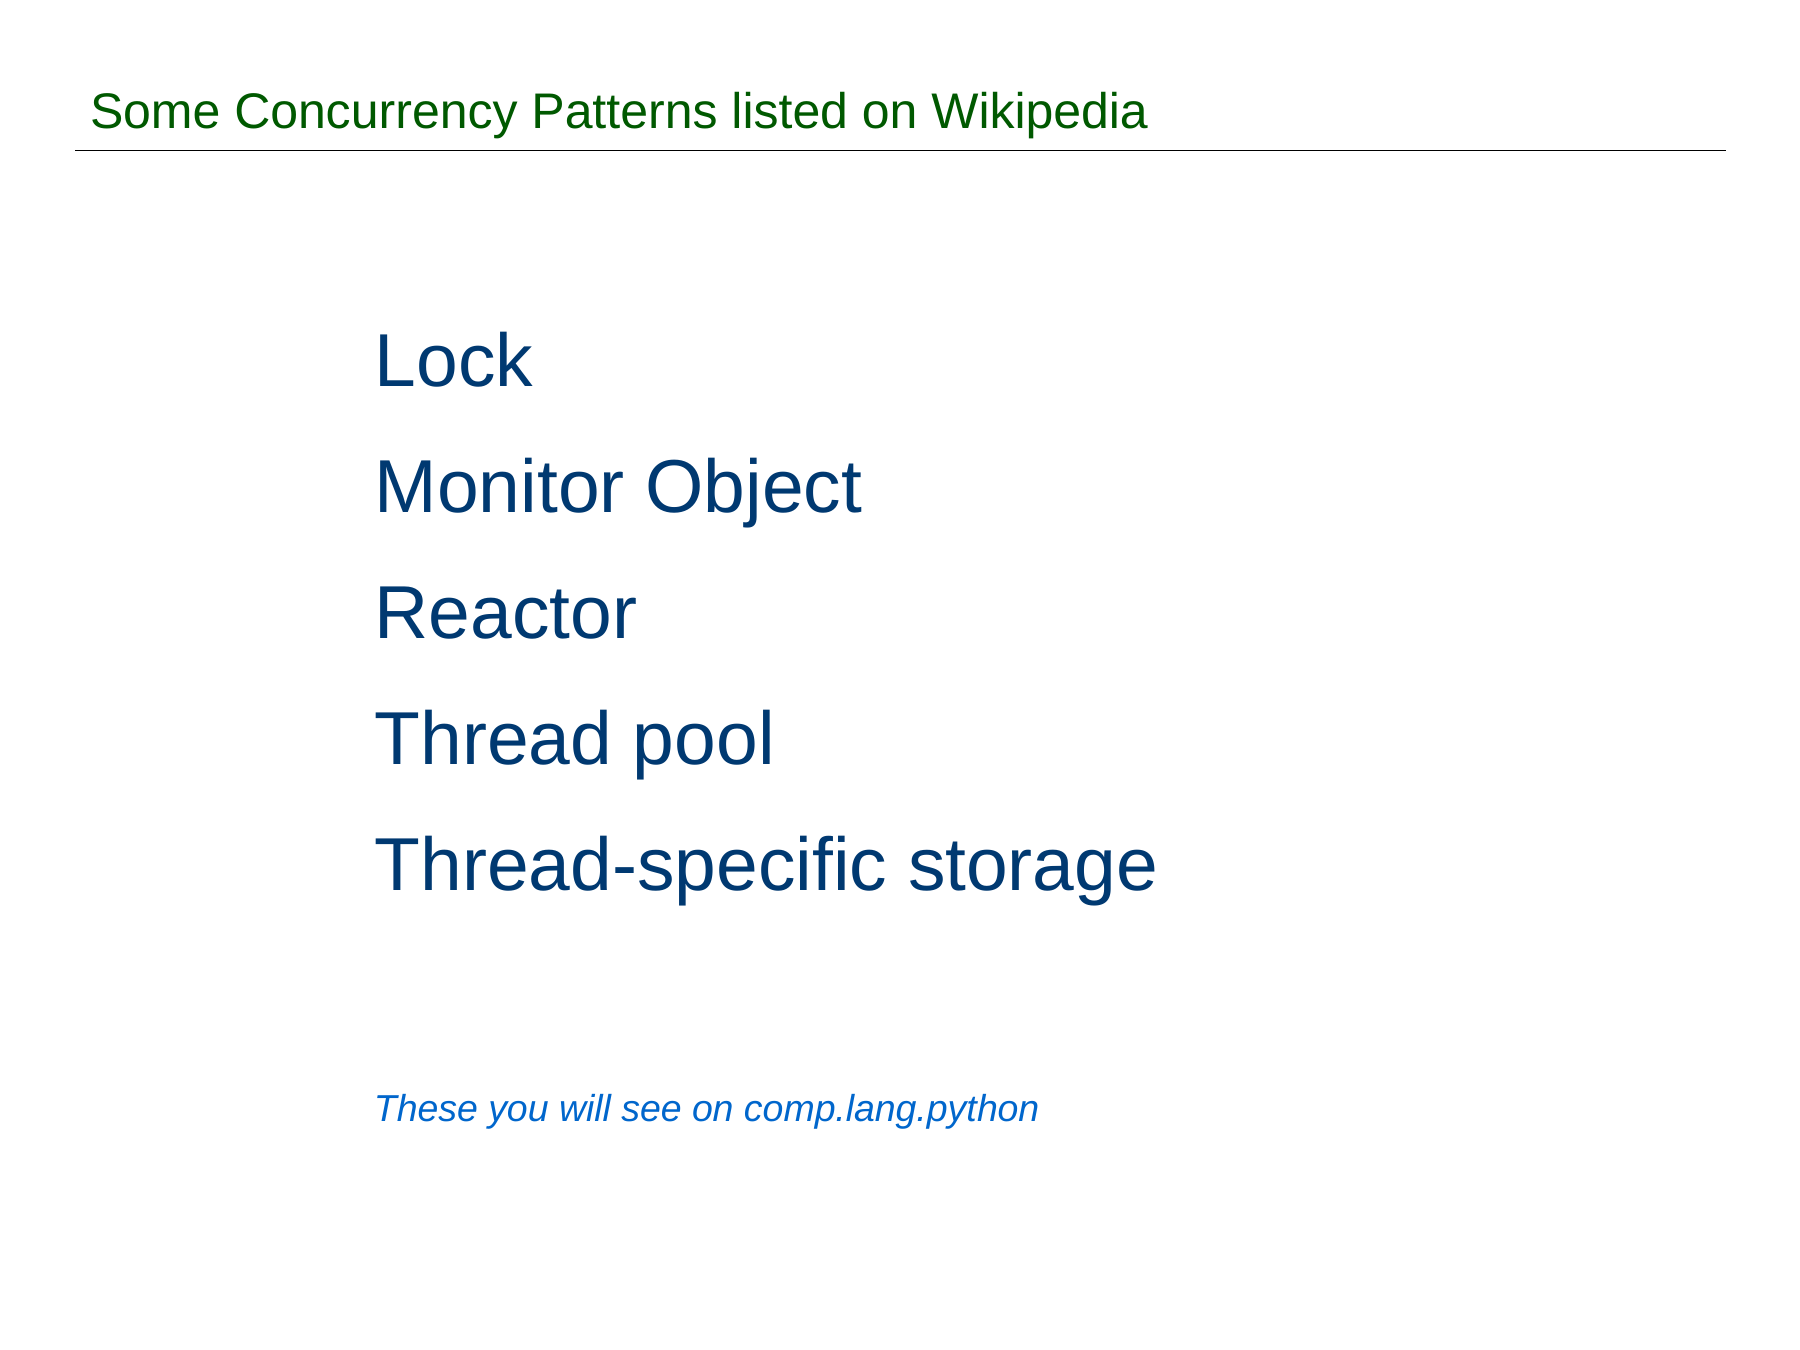

# Some Concurrency Patterns listed on Wikipedia
Lock
Monitor Object
Reactor
Thread pool
Thread-specific storage
These you will see on comp.lang.python